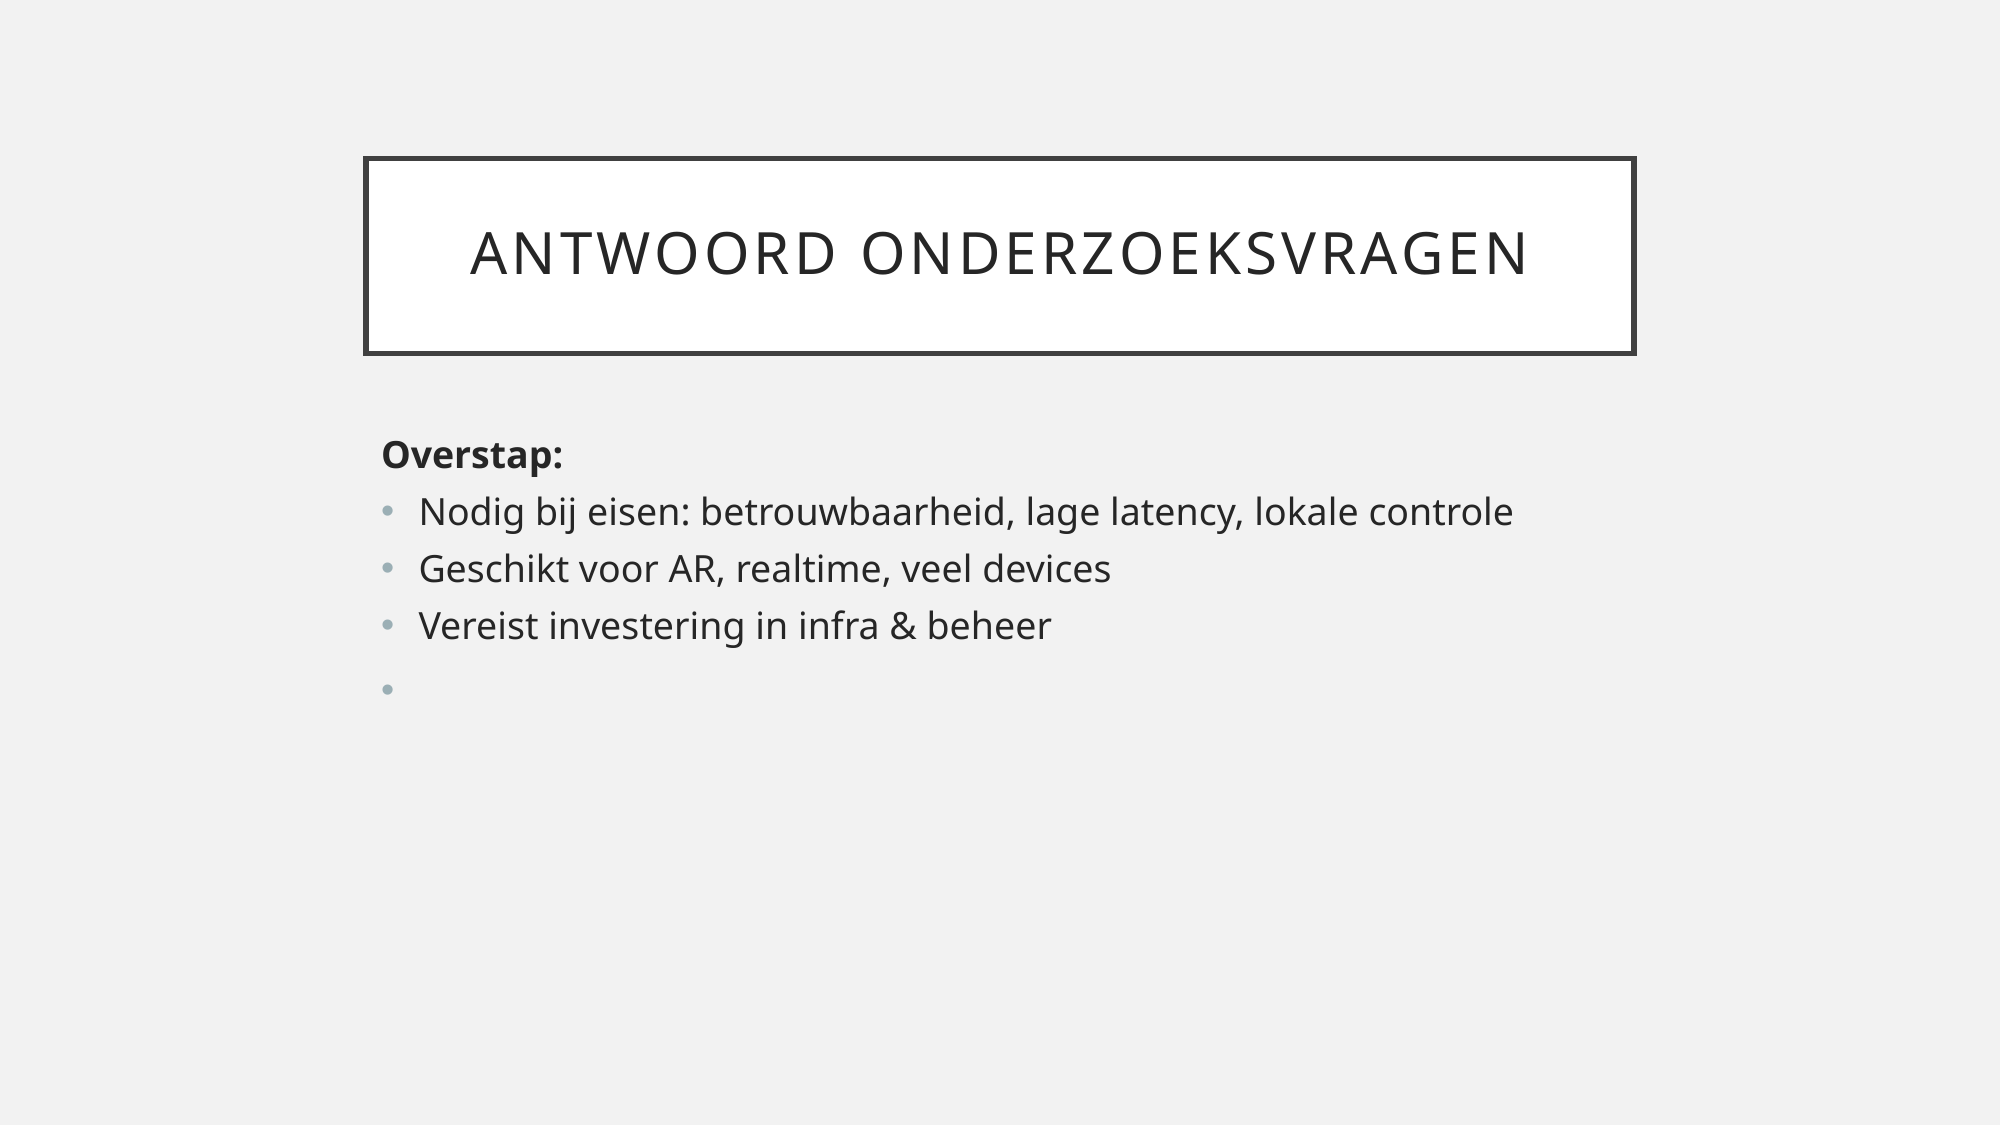

# Antwoord onderzoeksvragen
Overstap:
Nodig bij eisen: betrouwbaarheid, lage latency, lokale controle
Geschikt voor AR, realtime, veel devices
Vereist investering in infra & beheer